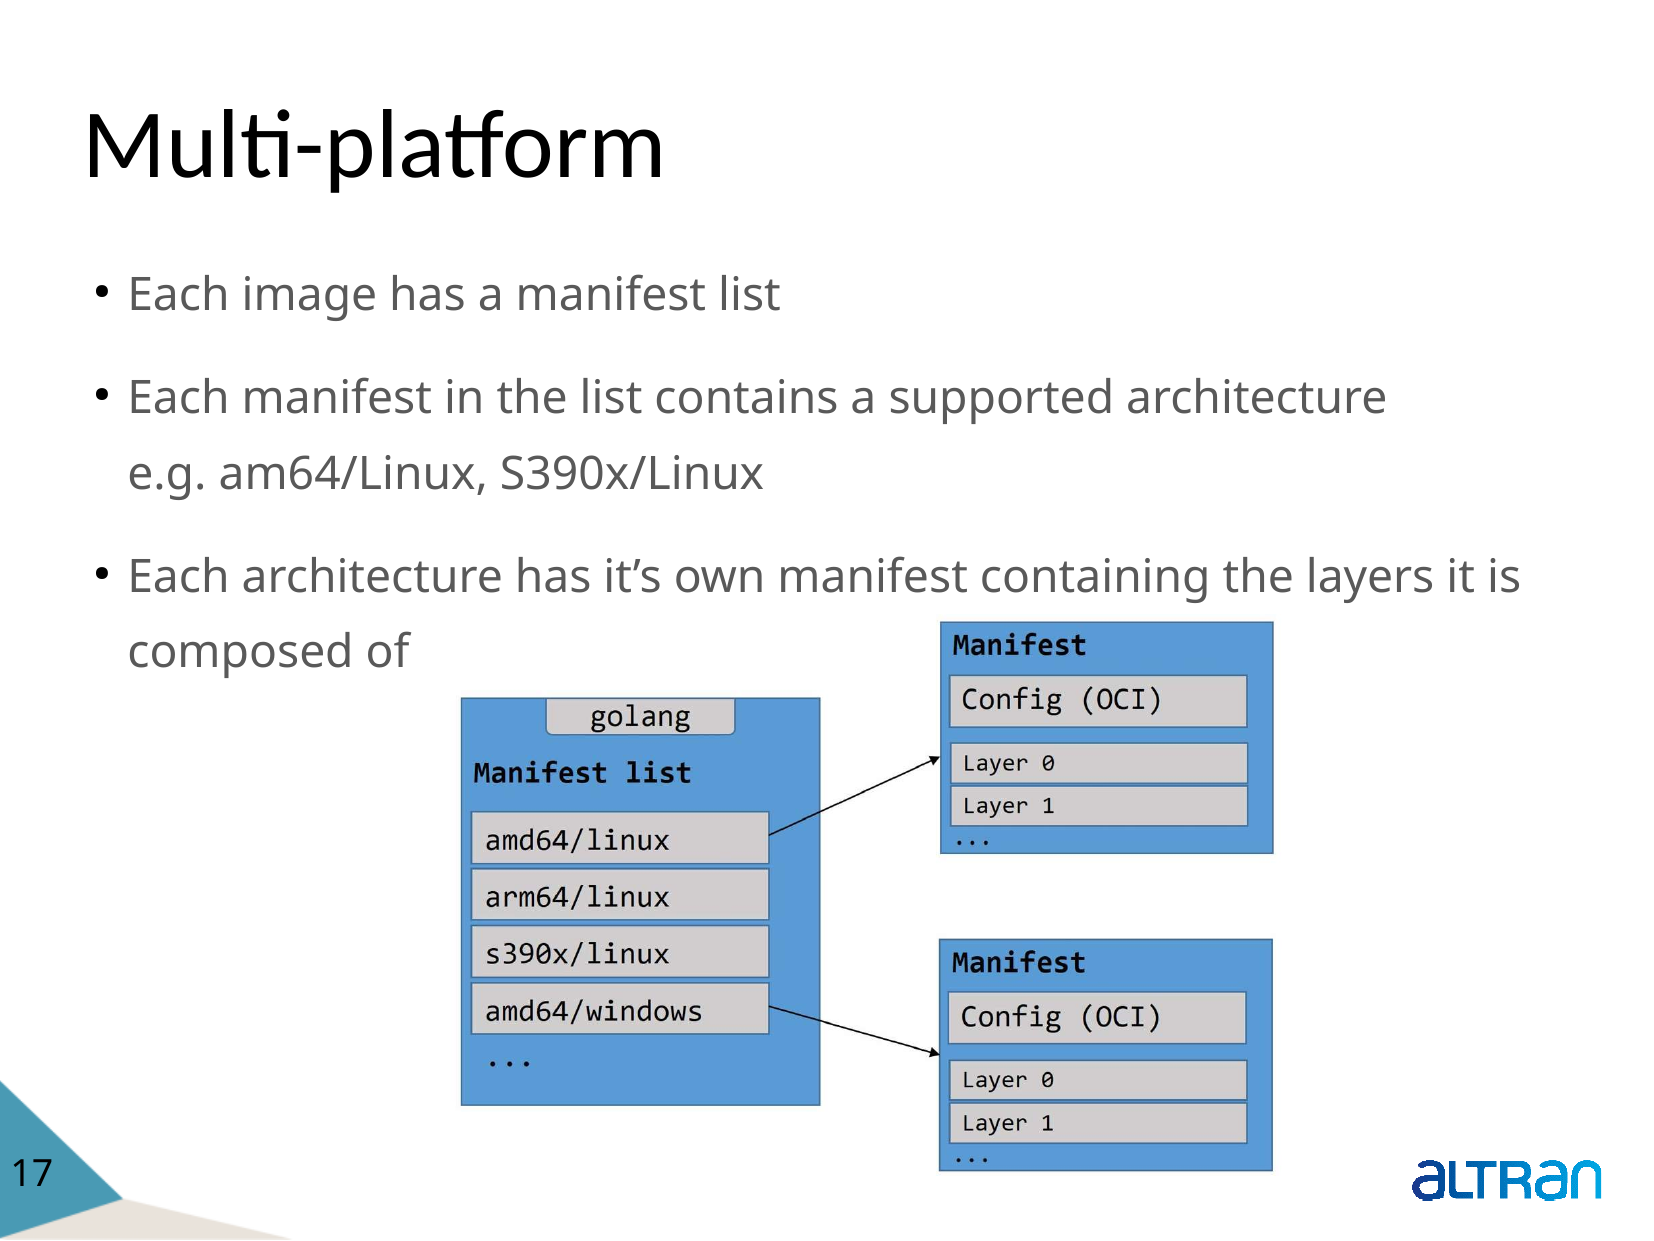

# Multi-platform
Each image has a manifest list
Each manifest in the list contains a supported architecture
e.g. am64/Linux, S390x/Linux
Each architecture has it’s own manifest containing the layers it is composed of
17